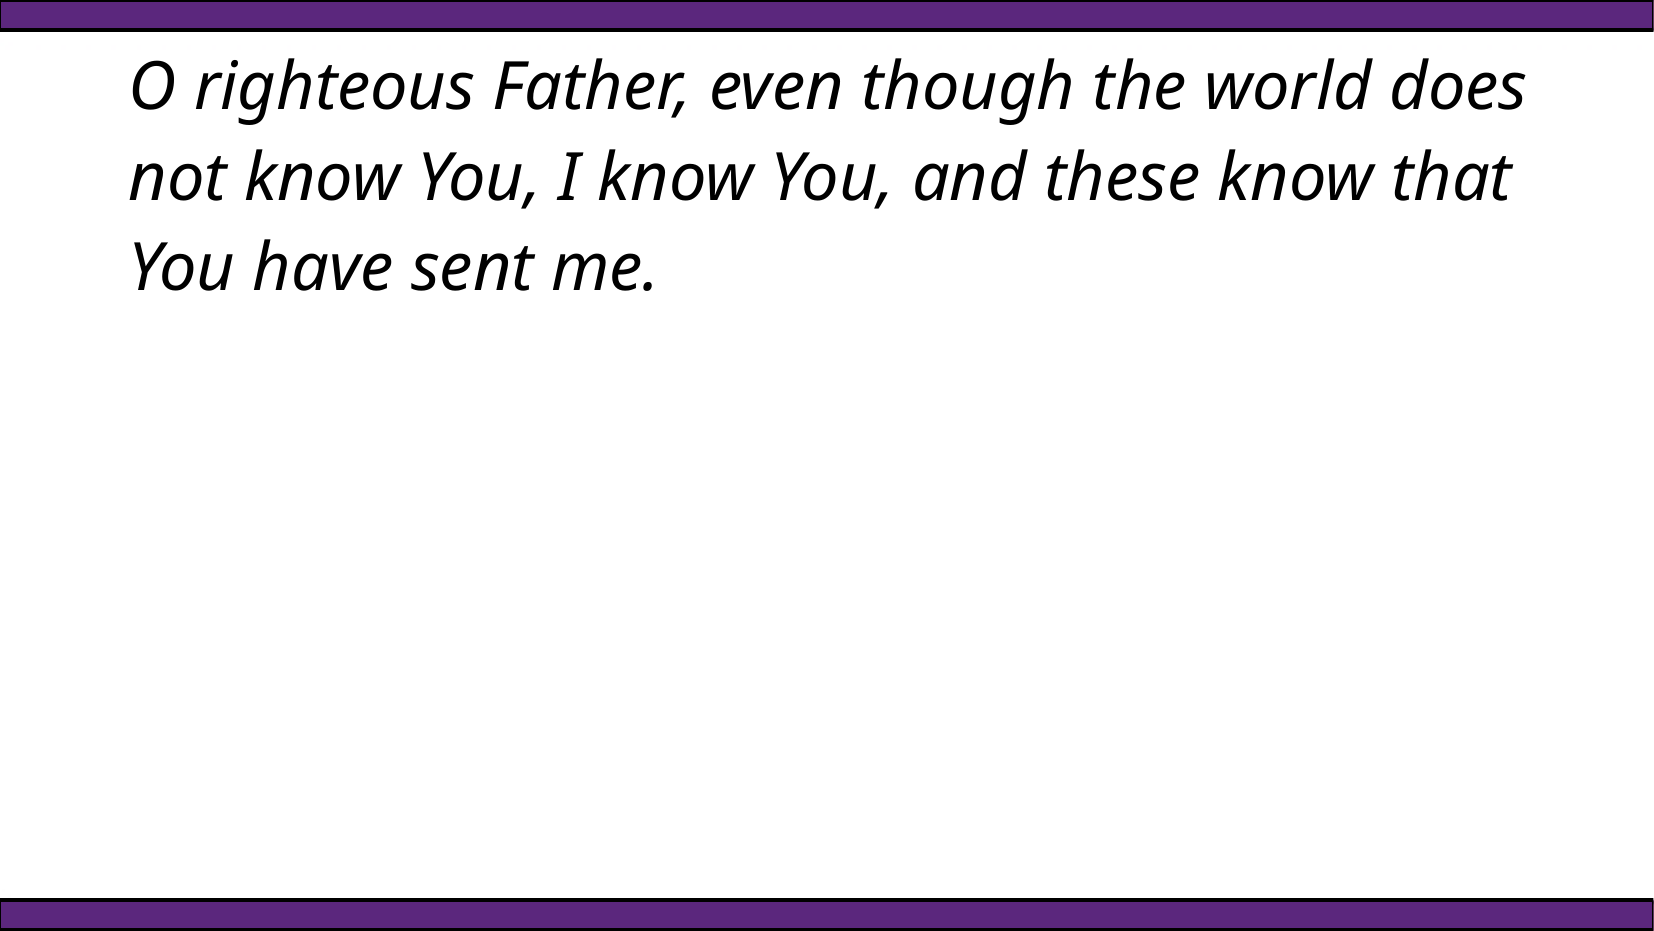

O righteous Father, even though the world does
 not know You, I know You, and these know that
 You have sent me.